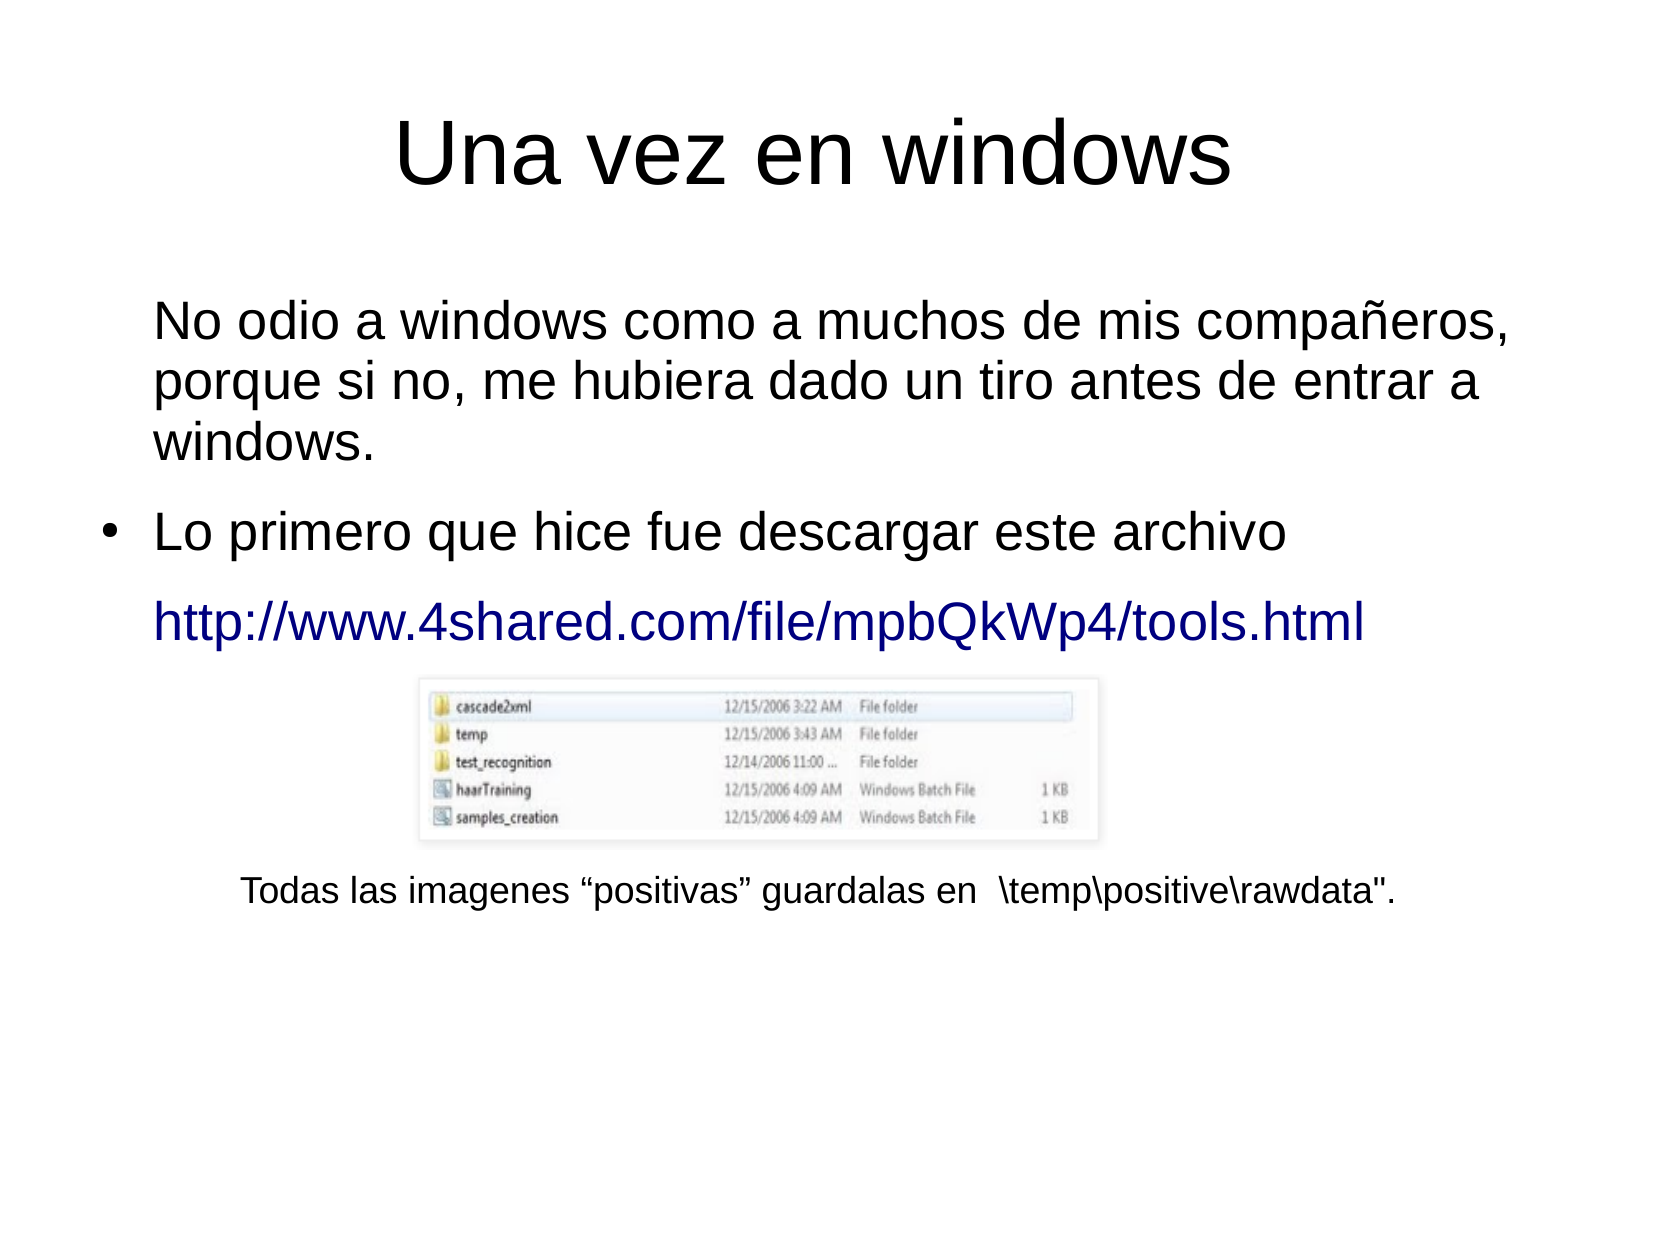

# Una vez en windows
No odio a windows como a muchos de mis compañeros, porque si no, me hubiera dado un tiro antes de entrar a windows.
Lo primero que hice fue descargar este archivo
http://www.4shared.com/file/mpbQkWp4/tools.html
Todas las imagenes “positivas” guardalas en \temp\positive\rawdata".